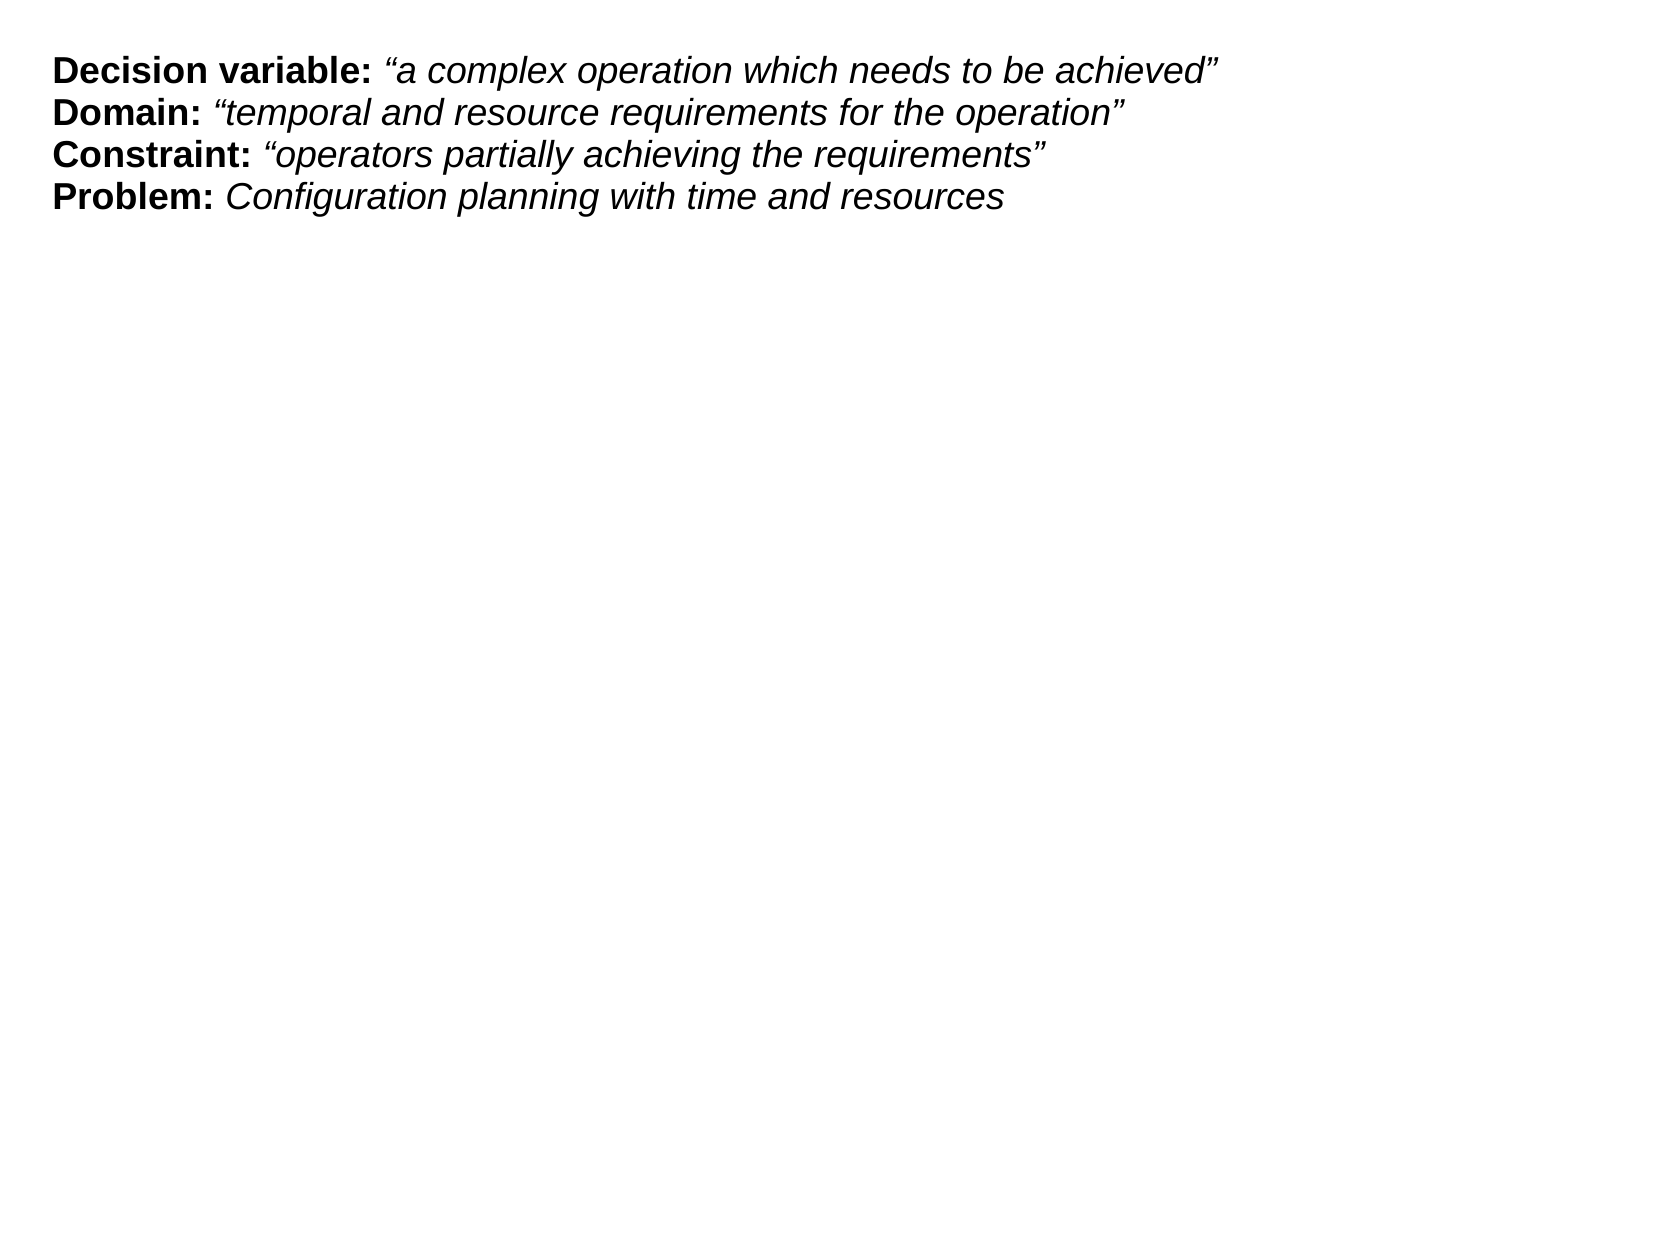

Decision variable: “a complex operation which needs to be achieved”
Domain: “temporal and resource requirements for the operation”
Constraint: “operators partially achieving the requirements”
Problem: Configuration planning with time and resources